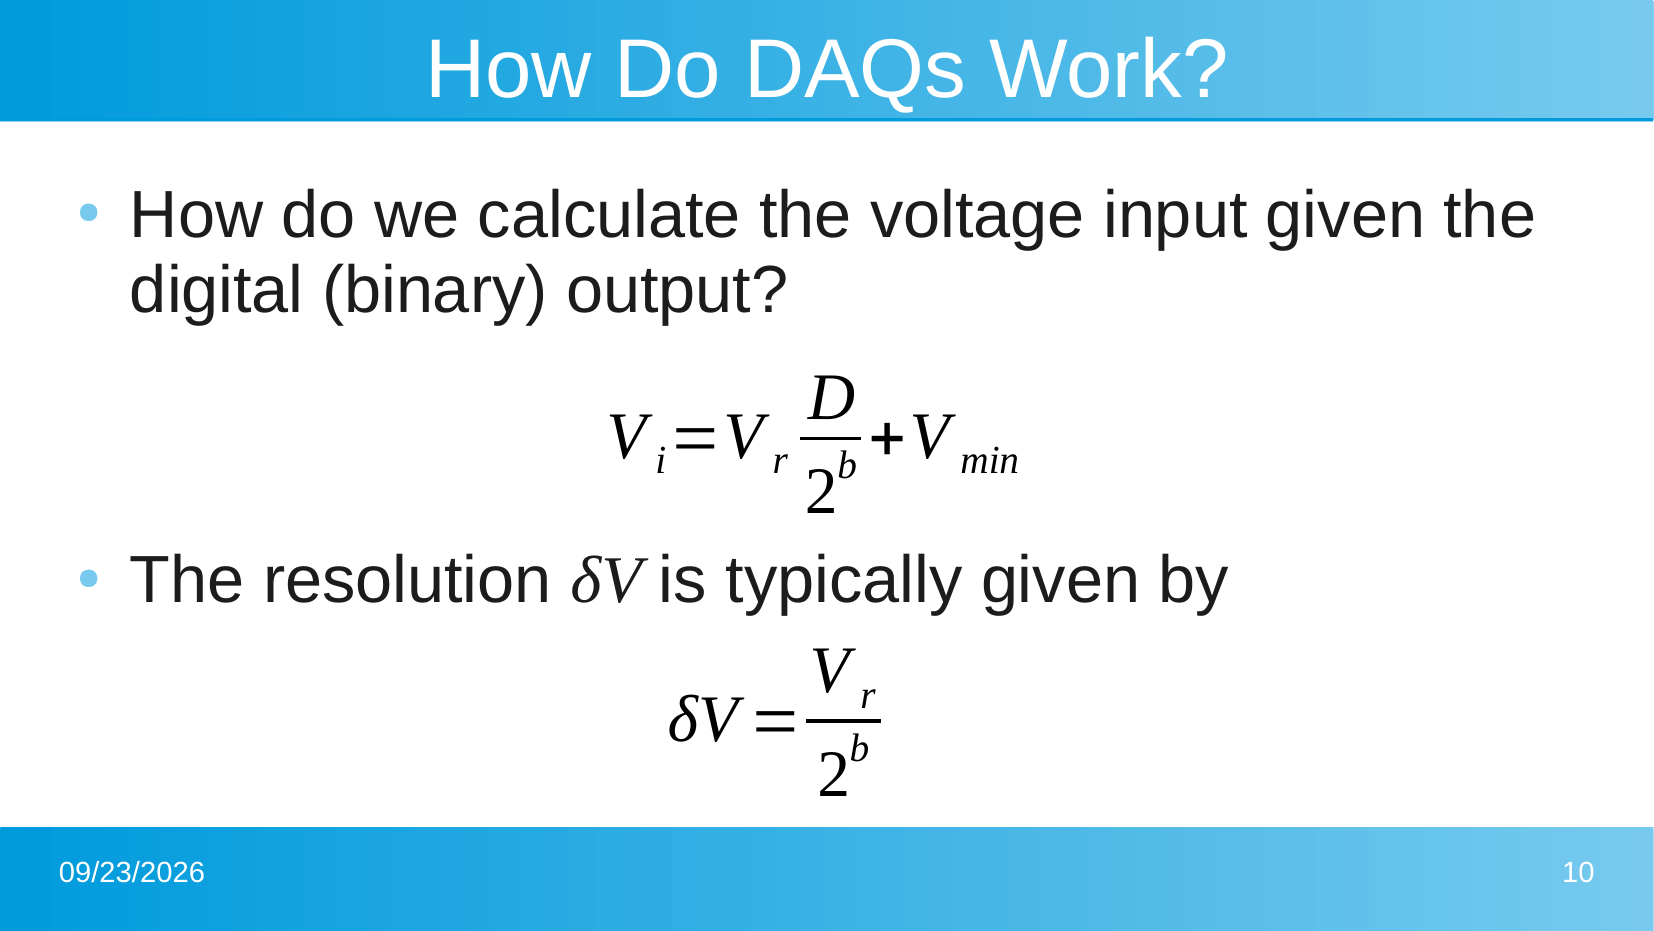

# How Do DAQs Work​?
How do we calculate the voltage input given the digital (binary) output?
The resolution δV is typically given by
10